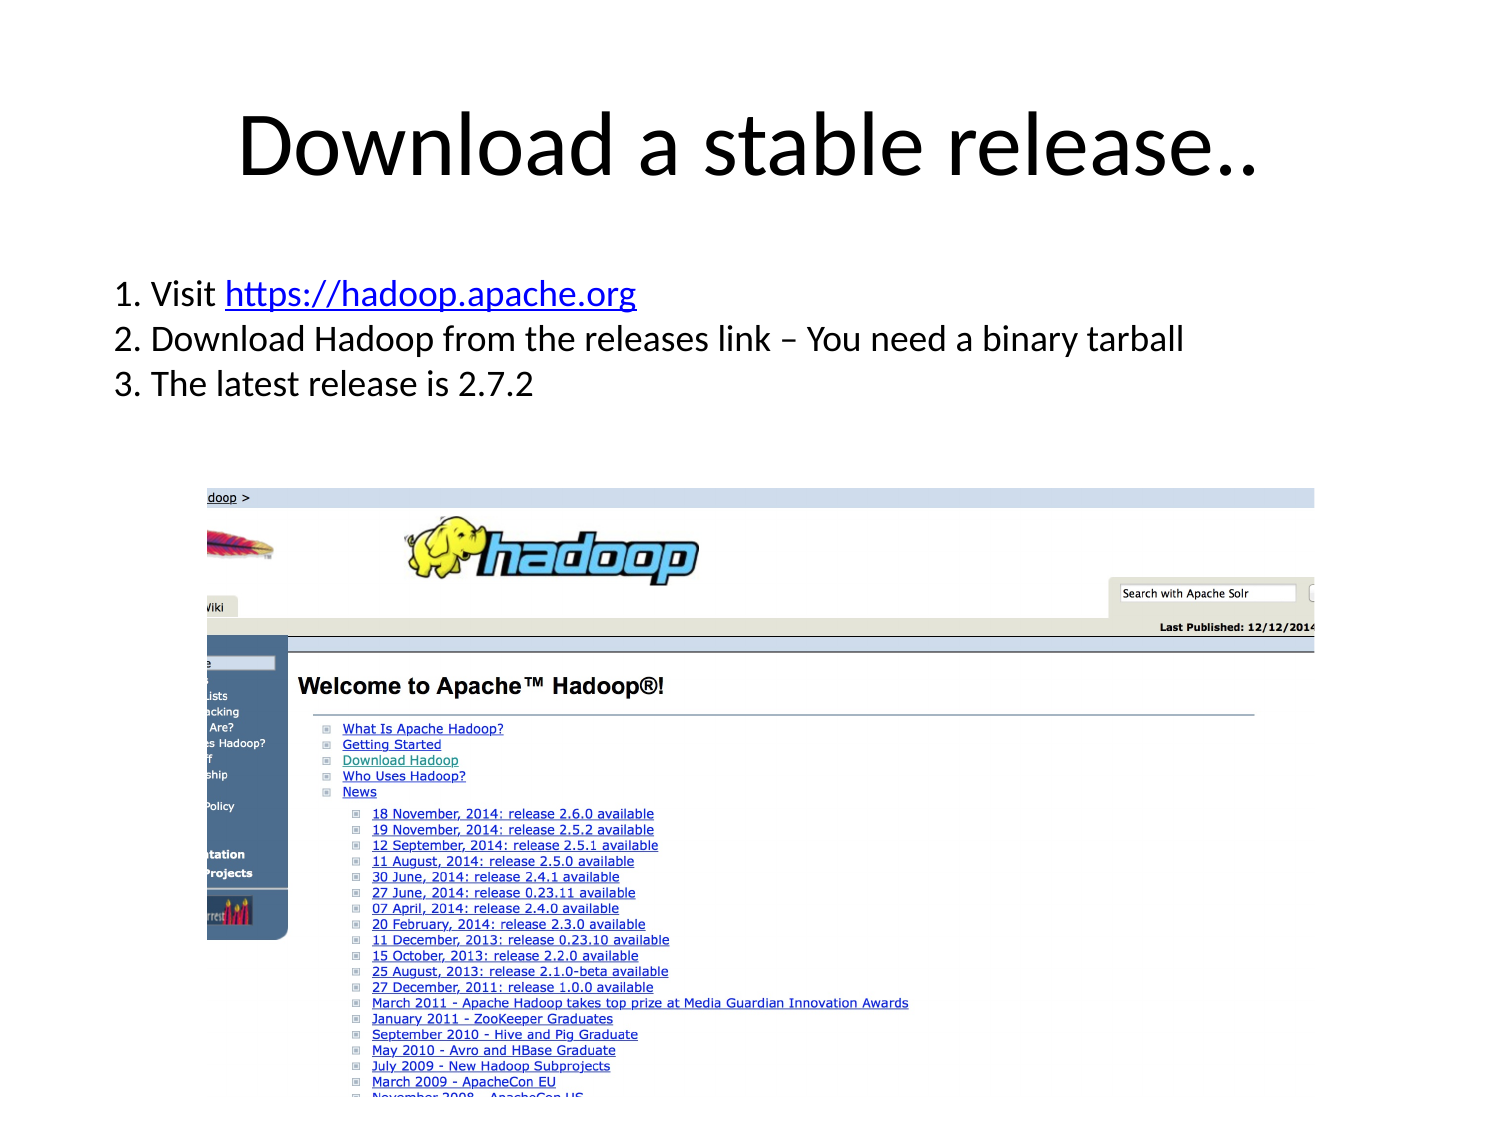

# Download a stable release..
1. Visit https://hadoop.apache.org
2. Download Hadoop from the releases link – You need a binary tarball
3. The latest release is 2.7.2